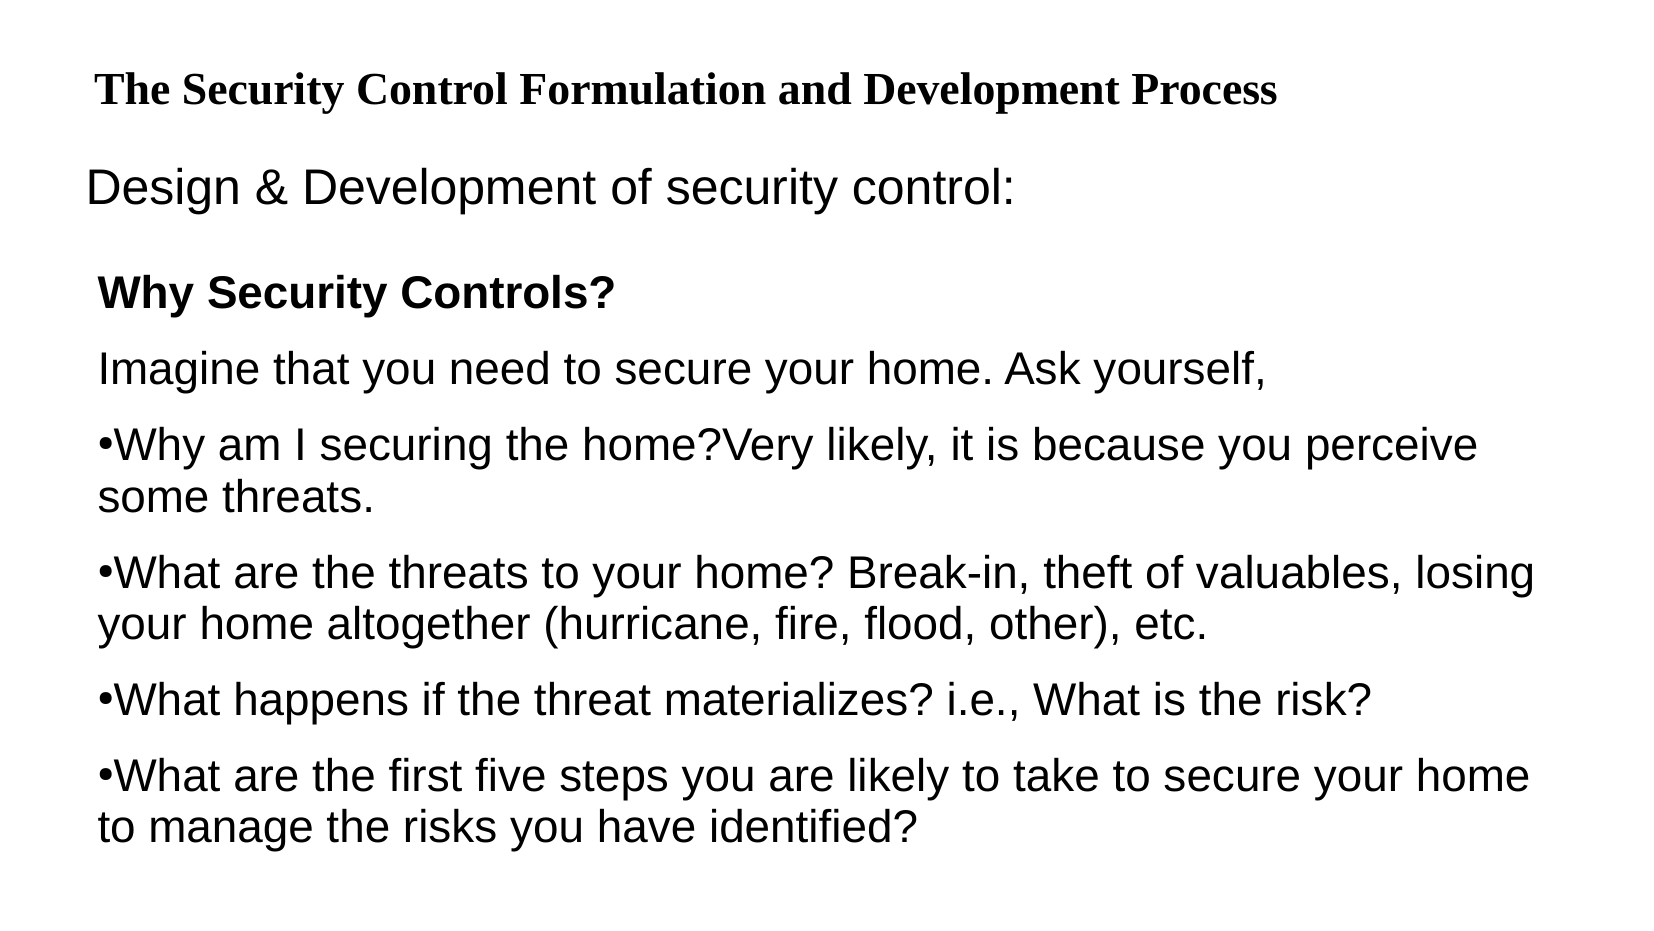

# The Security Control Formulation and Development Process
Design & Development of security control:
Why Security Controls?
Imagine that you need to secure your home. Ask yourself,
Why am I securing the home?Very likely, it is because you perceive some threats.
What are the threats to your home? Break-in, theft of valuables, losing your home altogether (hurricane, fire, flood, other), etc.
What happens if the threat materializes? i.e., What is the risk?
What are the first five steps you are likely to take to secure your home to manage the risks you have identified?